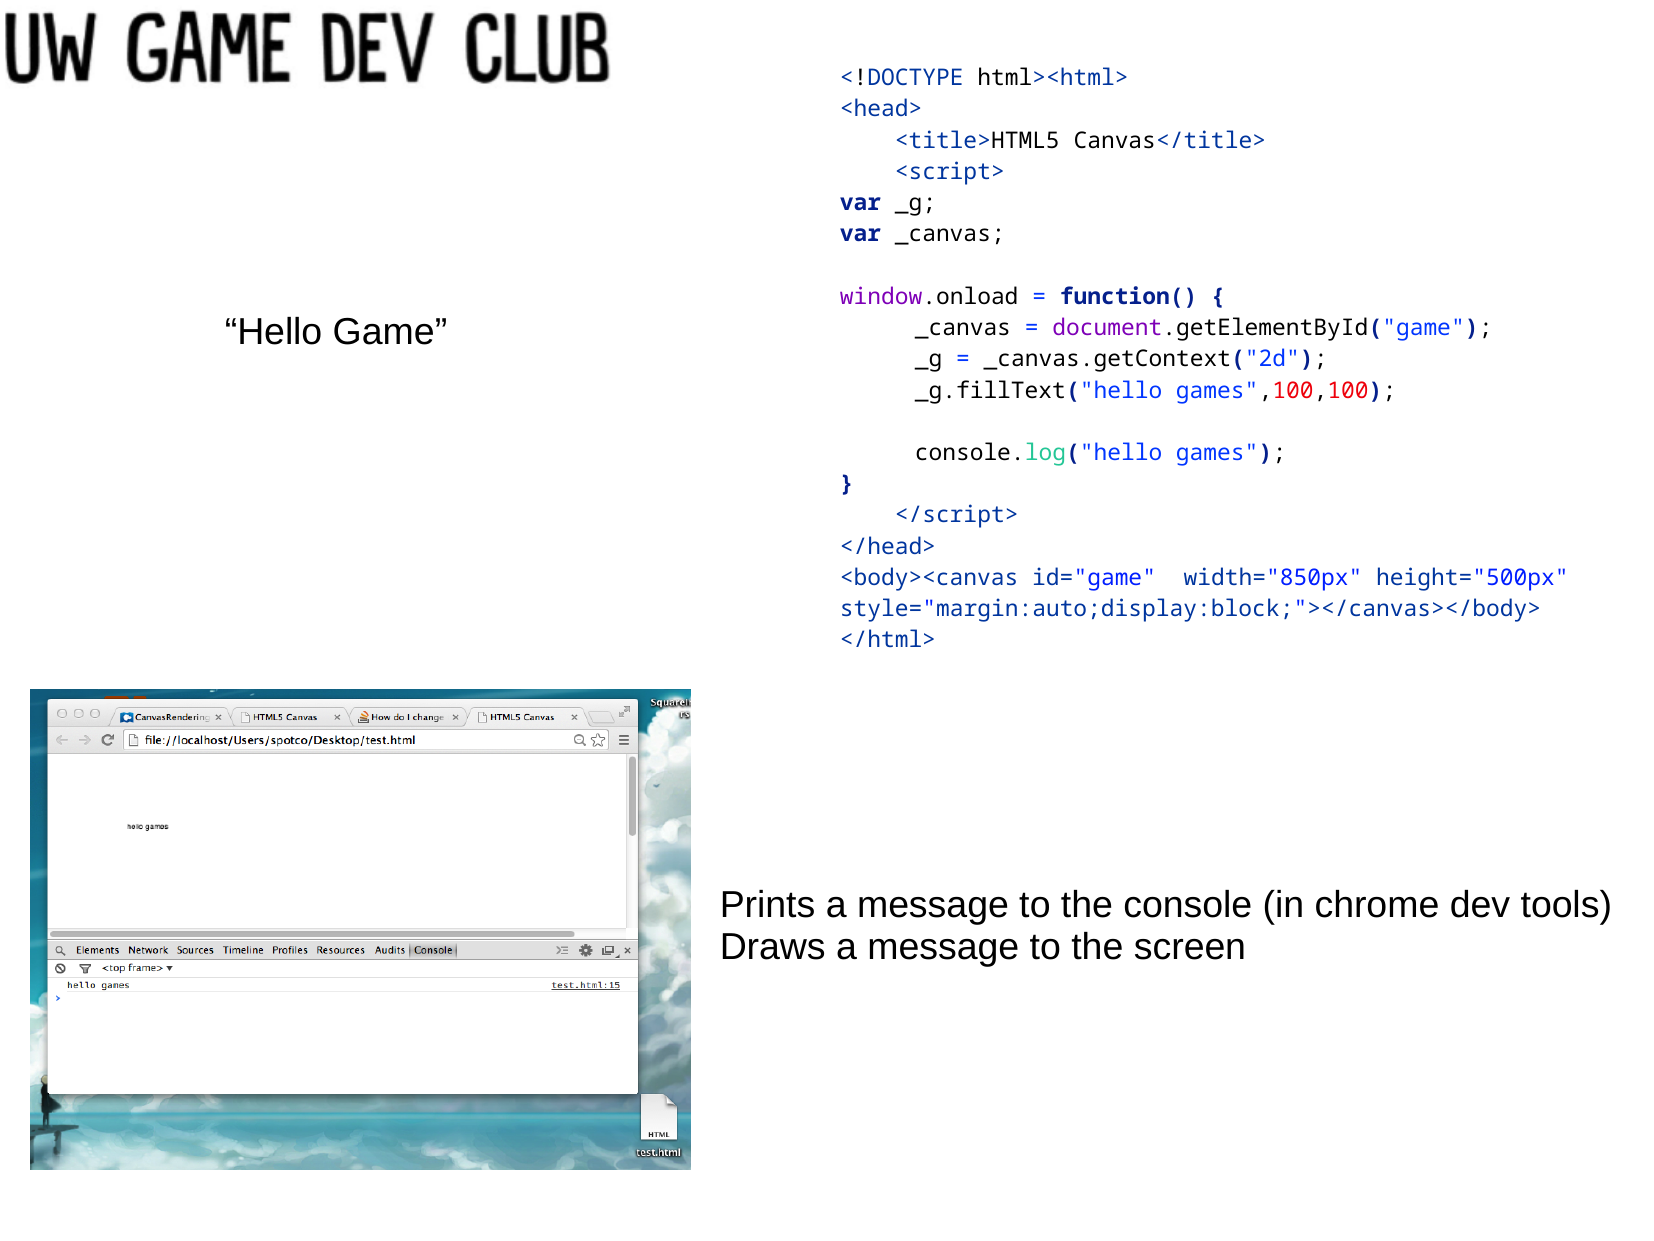

<!DOCTYPE html><html>
<head>
 <title>HTML5 Canvas</title>
 <script>
var _g;
var _canvas;
window.onload = function() {
	_canvas = document.getElementById("game");
	_g = _canvas.getContext("2d");
	_g.fillText("hello games",100,100);
	console.log("hello games");
}
 </script>
</head>
<body><canvas id="game" width="850px" height="500px" style="margin:auto;display:block;"></canvas></body>
</html>
“Hello Game”
Prints a message to the console (in chrome dev tools)
Draws a message to the screen